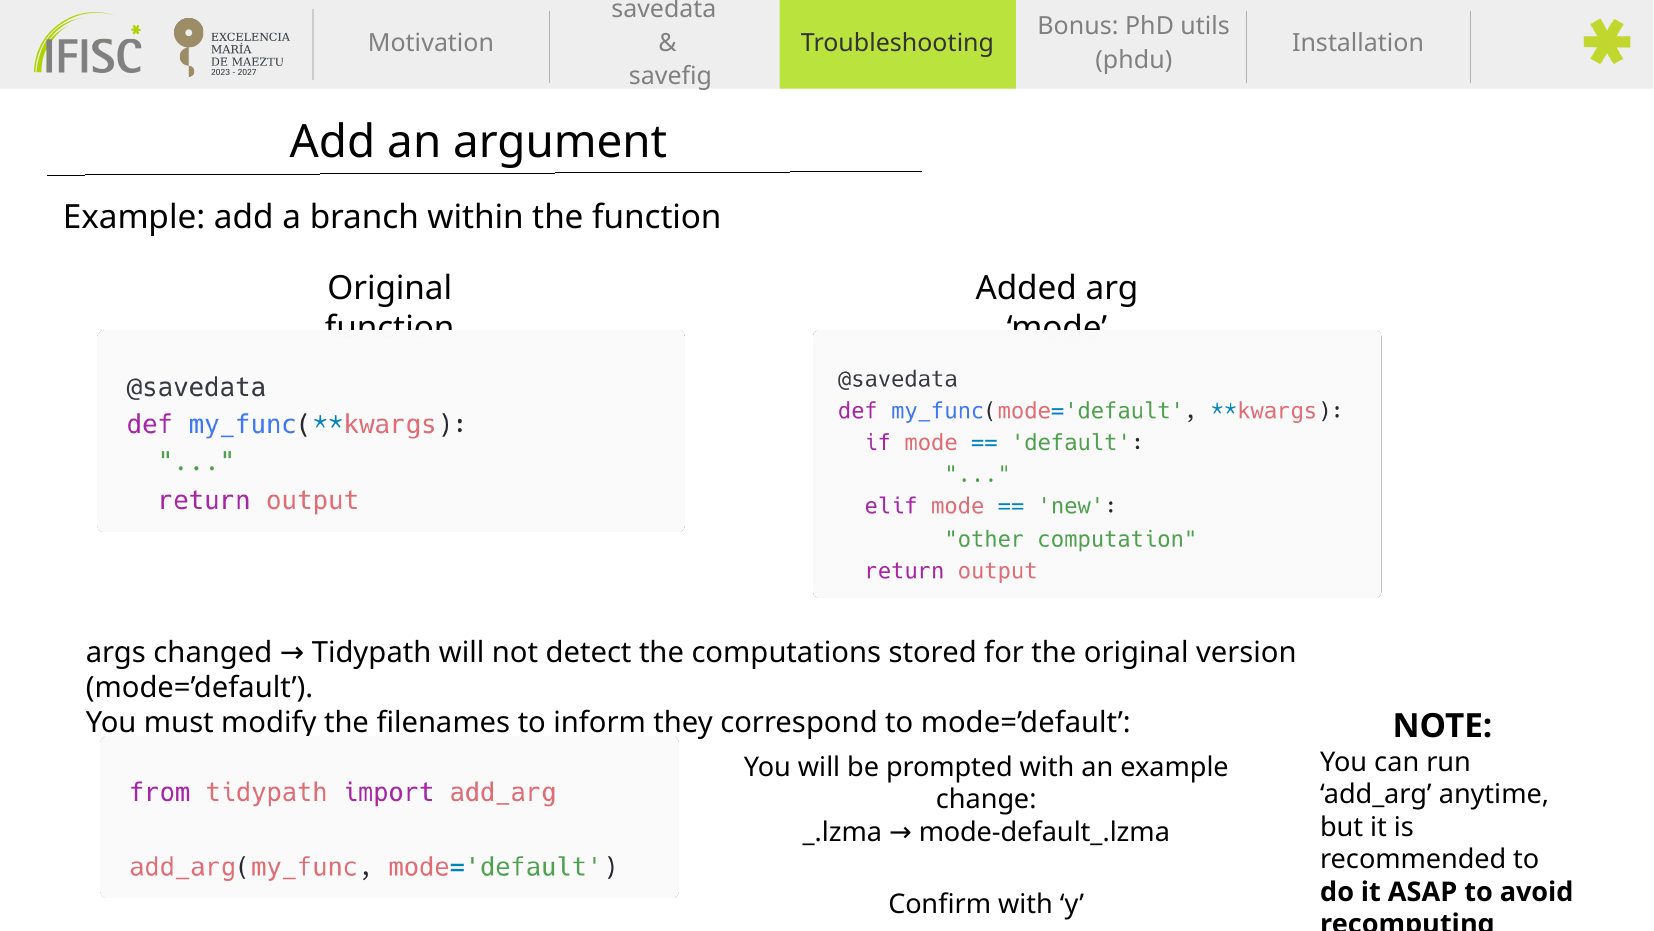

savedata
&
 savefig
Troubleshooting
Bonus: PhD utils (phdu)
Motivation
Installation
Add an argument
Example: add a branch within the function
Original function
Added arg ‘mode’
args changed → Tidypath will not detect the computations stored for the original version (mode=’default’).
You must modify the filenames to inform they correspond to mode=’default’:
NOTE:
You can run ‘add_arg’ anytime, but it is recommended to do it ASAP to avoid recomputing results
You will be prompted with an example change:
_.lzma → mode-default_.lzma
Confirm with ‘y’